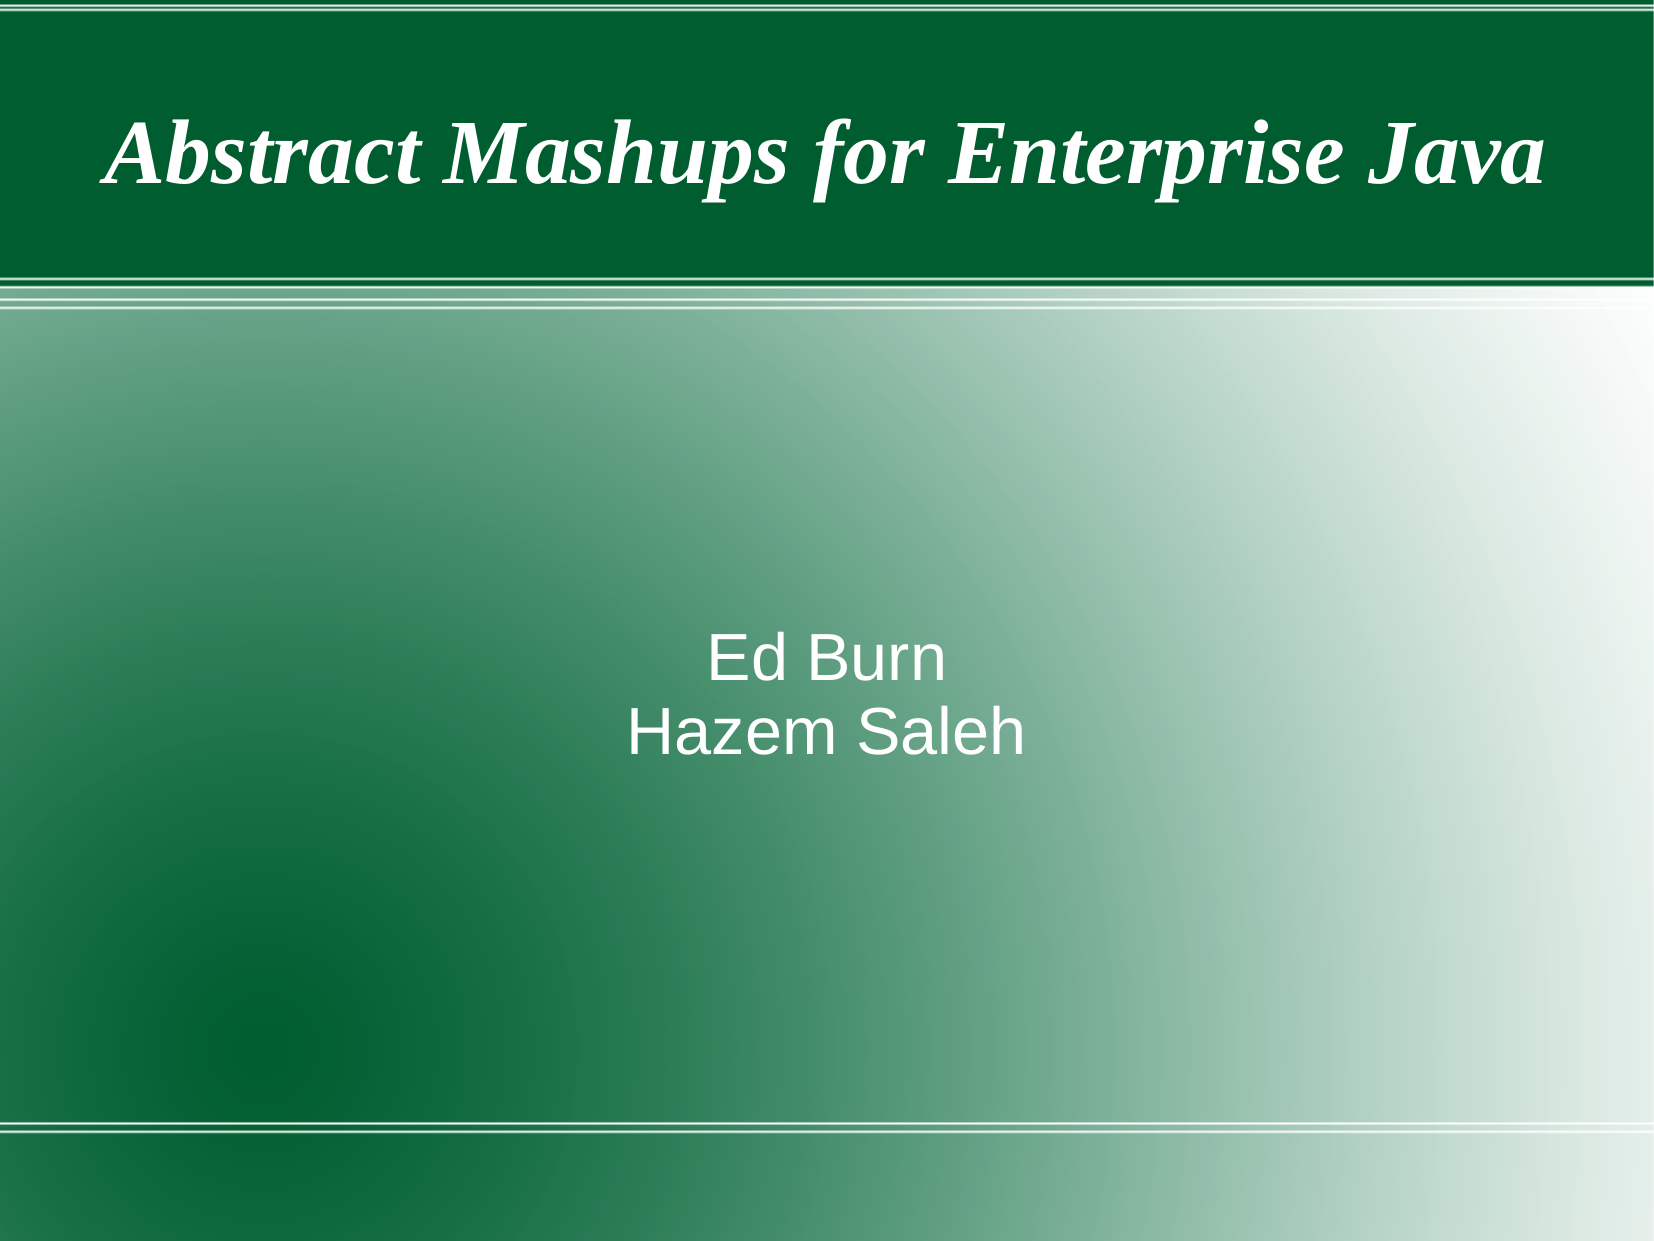

# Abstract Mashups for Enterprise Java
Ed Burn
Hazem Saleh